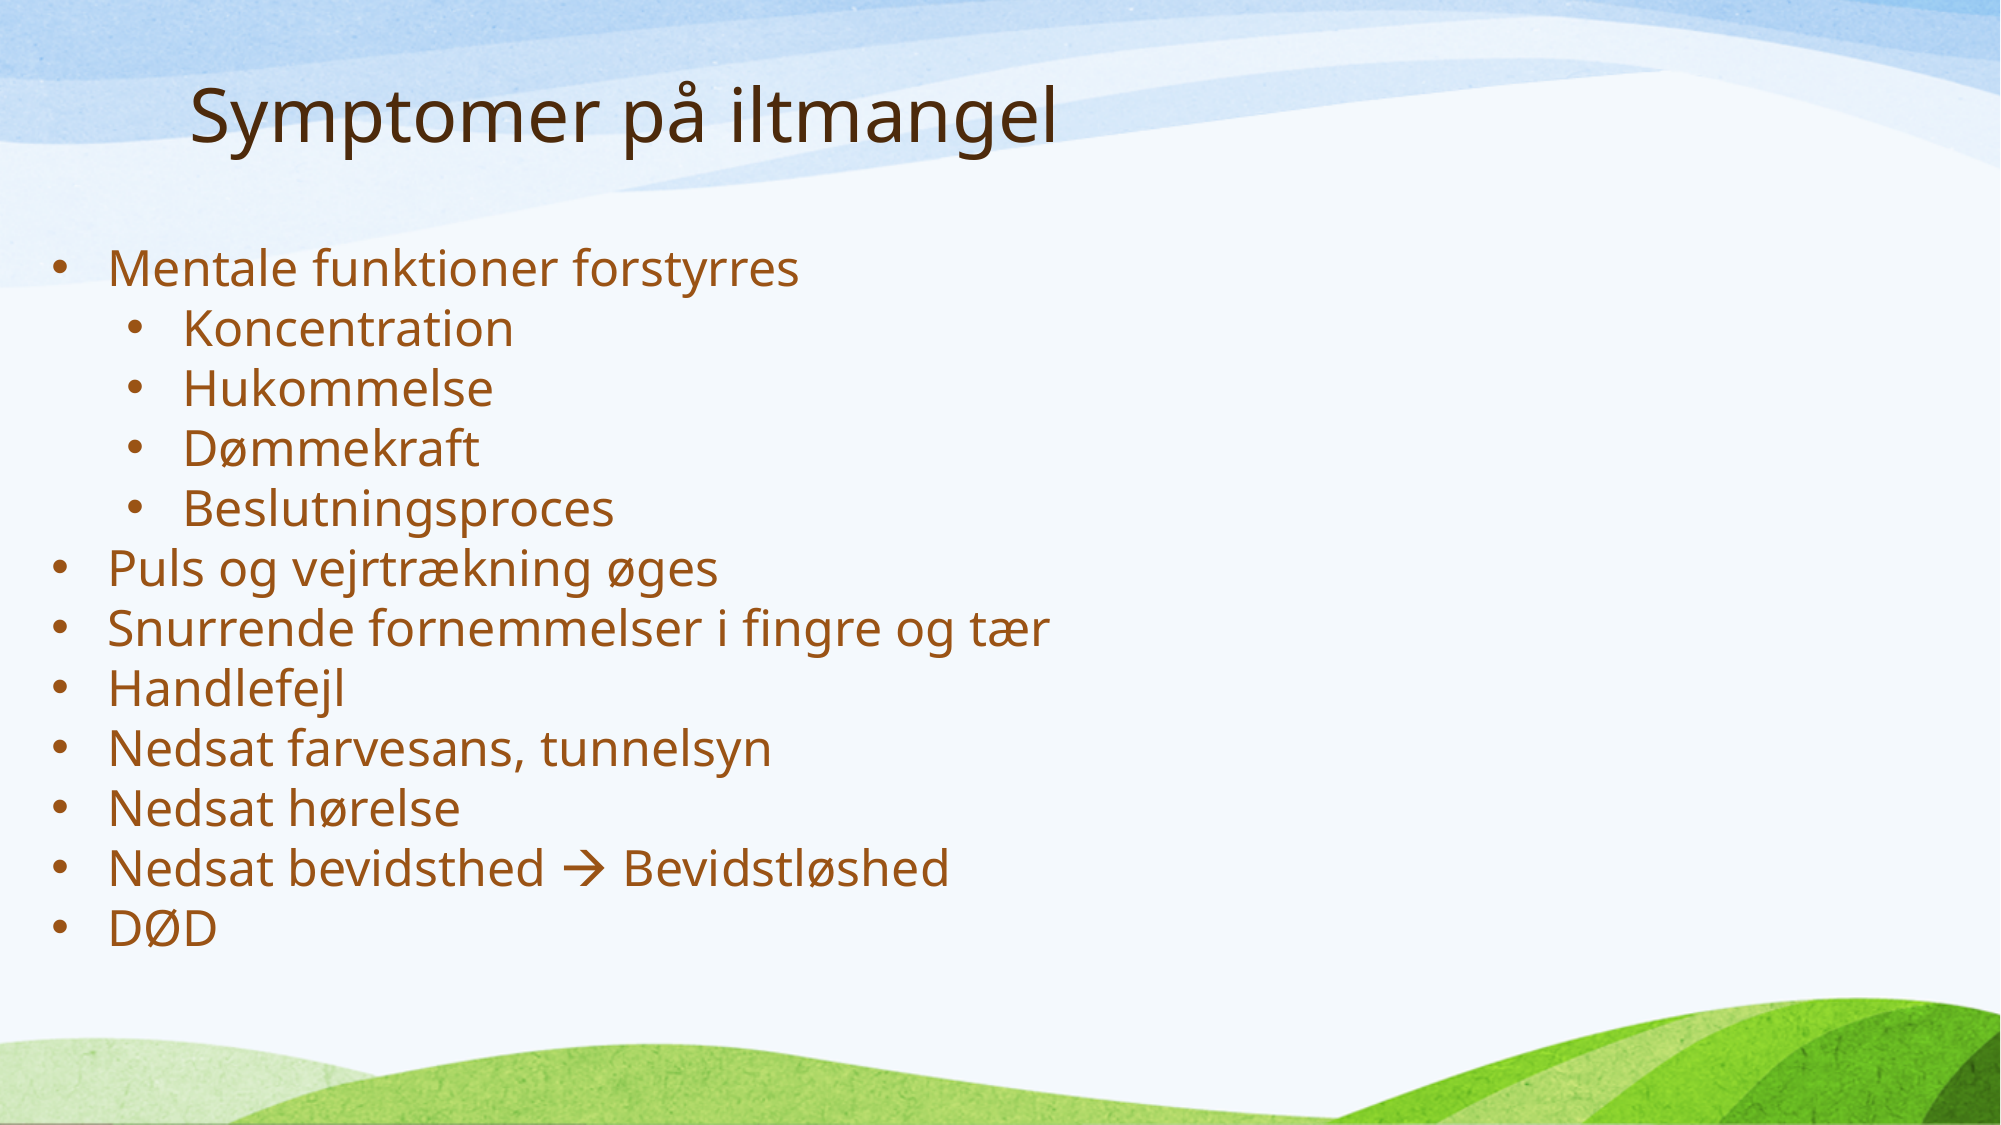

# Symptomer på iltmangel
Mentale funktioner forstyrres
Koncentration
Hukommelse
Dømmekraft
Beslutningsproces
Puls og vejrtrækning øges
Snurrende fornemmelser i fingre og tær
Handlefejl
Nedsat farvesans, tunnelsyn
Nedsat hørelse
Nedsat bevidsthed  Bevidstløshed
DØD